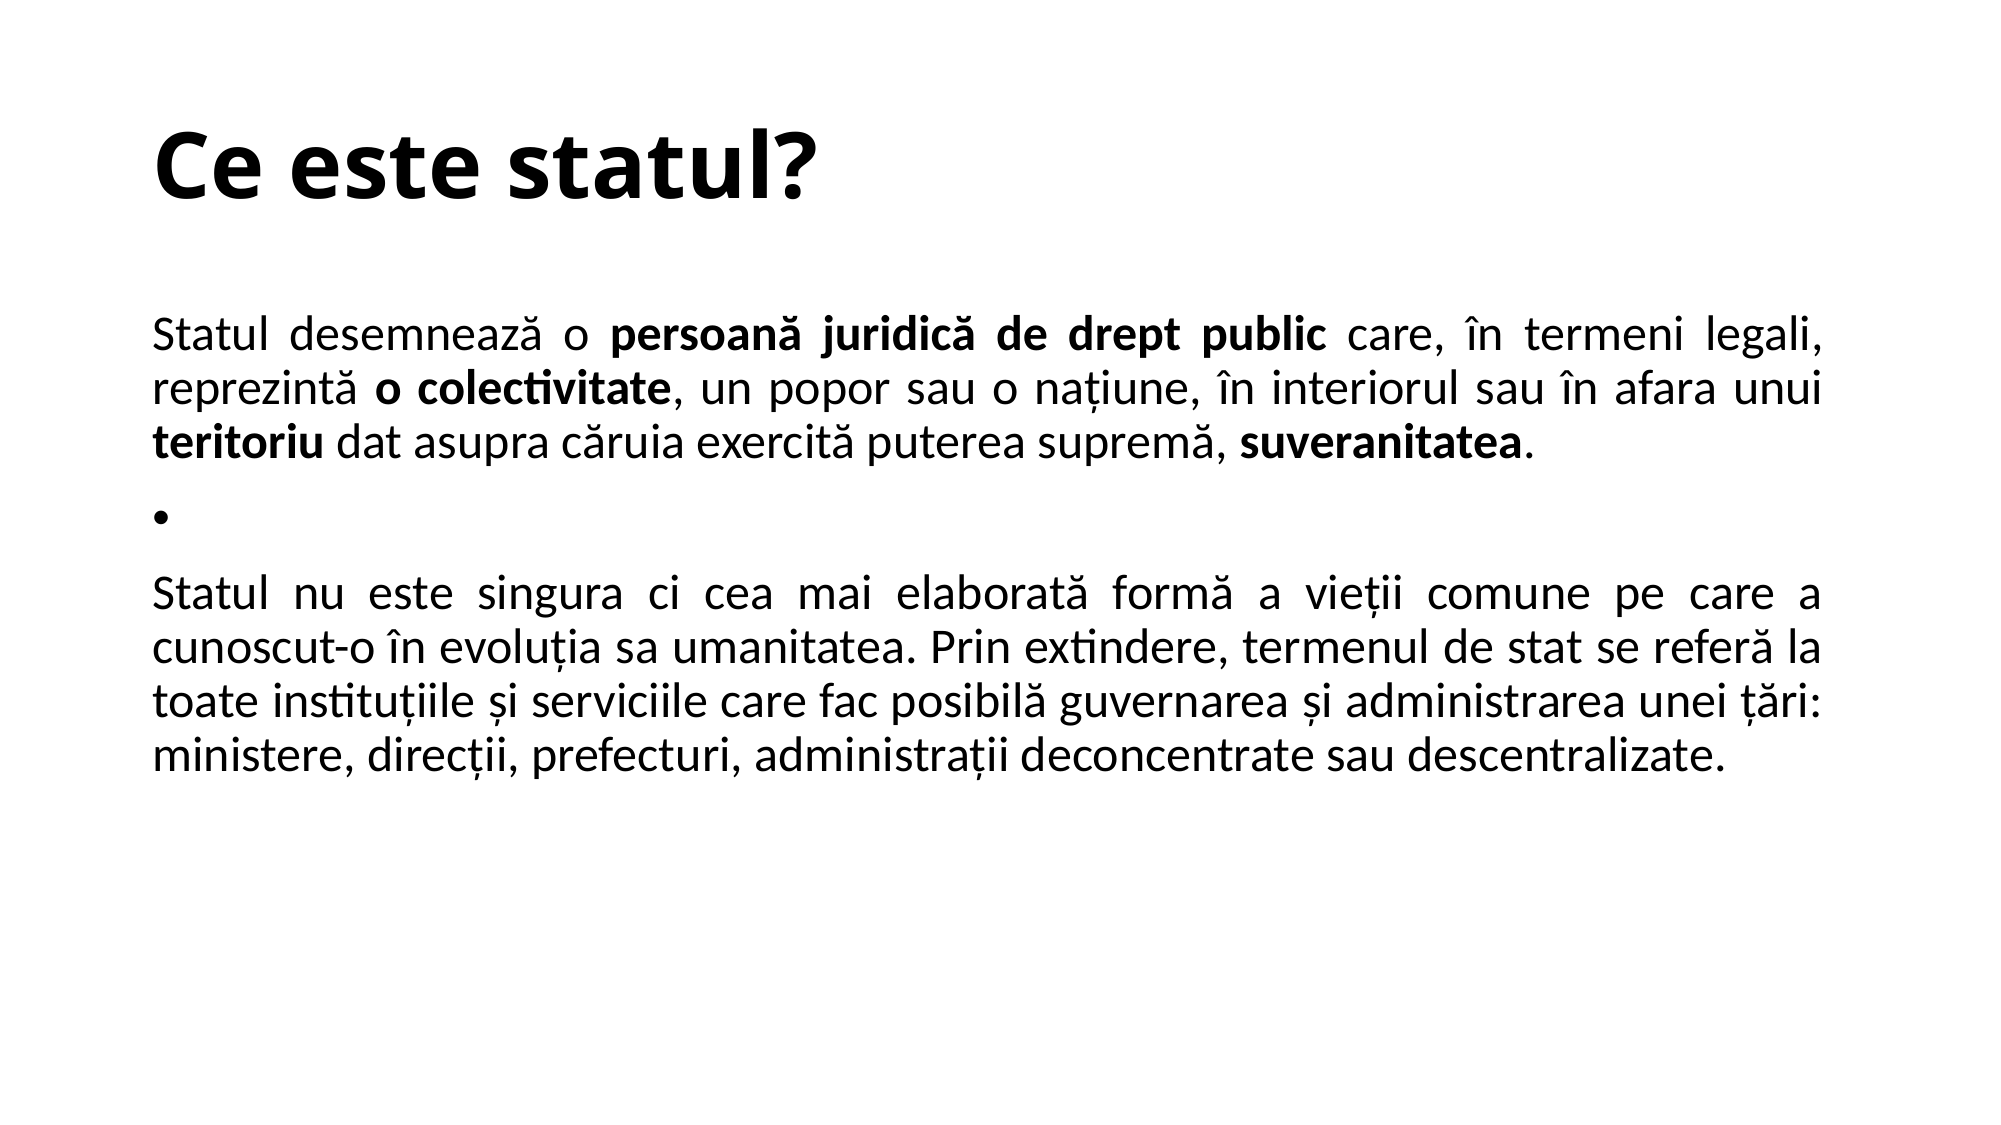

# Ce este statul?
Statul desemnează o persoană juridică de drept public care, în termeni legali, reprezintă o colectivitate, un popor sau o națiune, în interiorul sau în afara unui teritoriu dat asupra căruia exercită puterea supremă, suveranitatea.
Statul nu este singura ci cea mai elaborată formă a vieții comune pe care a cunoscut-o în evoluția sa umanitatea. Prin extindere, termenul de stat se referă la toate instituțiile și serviciile care fac posibilă guvernarea și administrarea unei țări: ministere, direcții, prefecturi, administrații deconcentrate sau descentralizate.